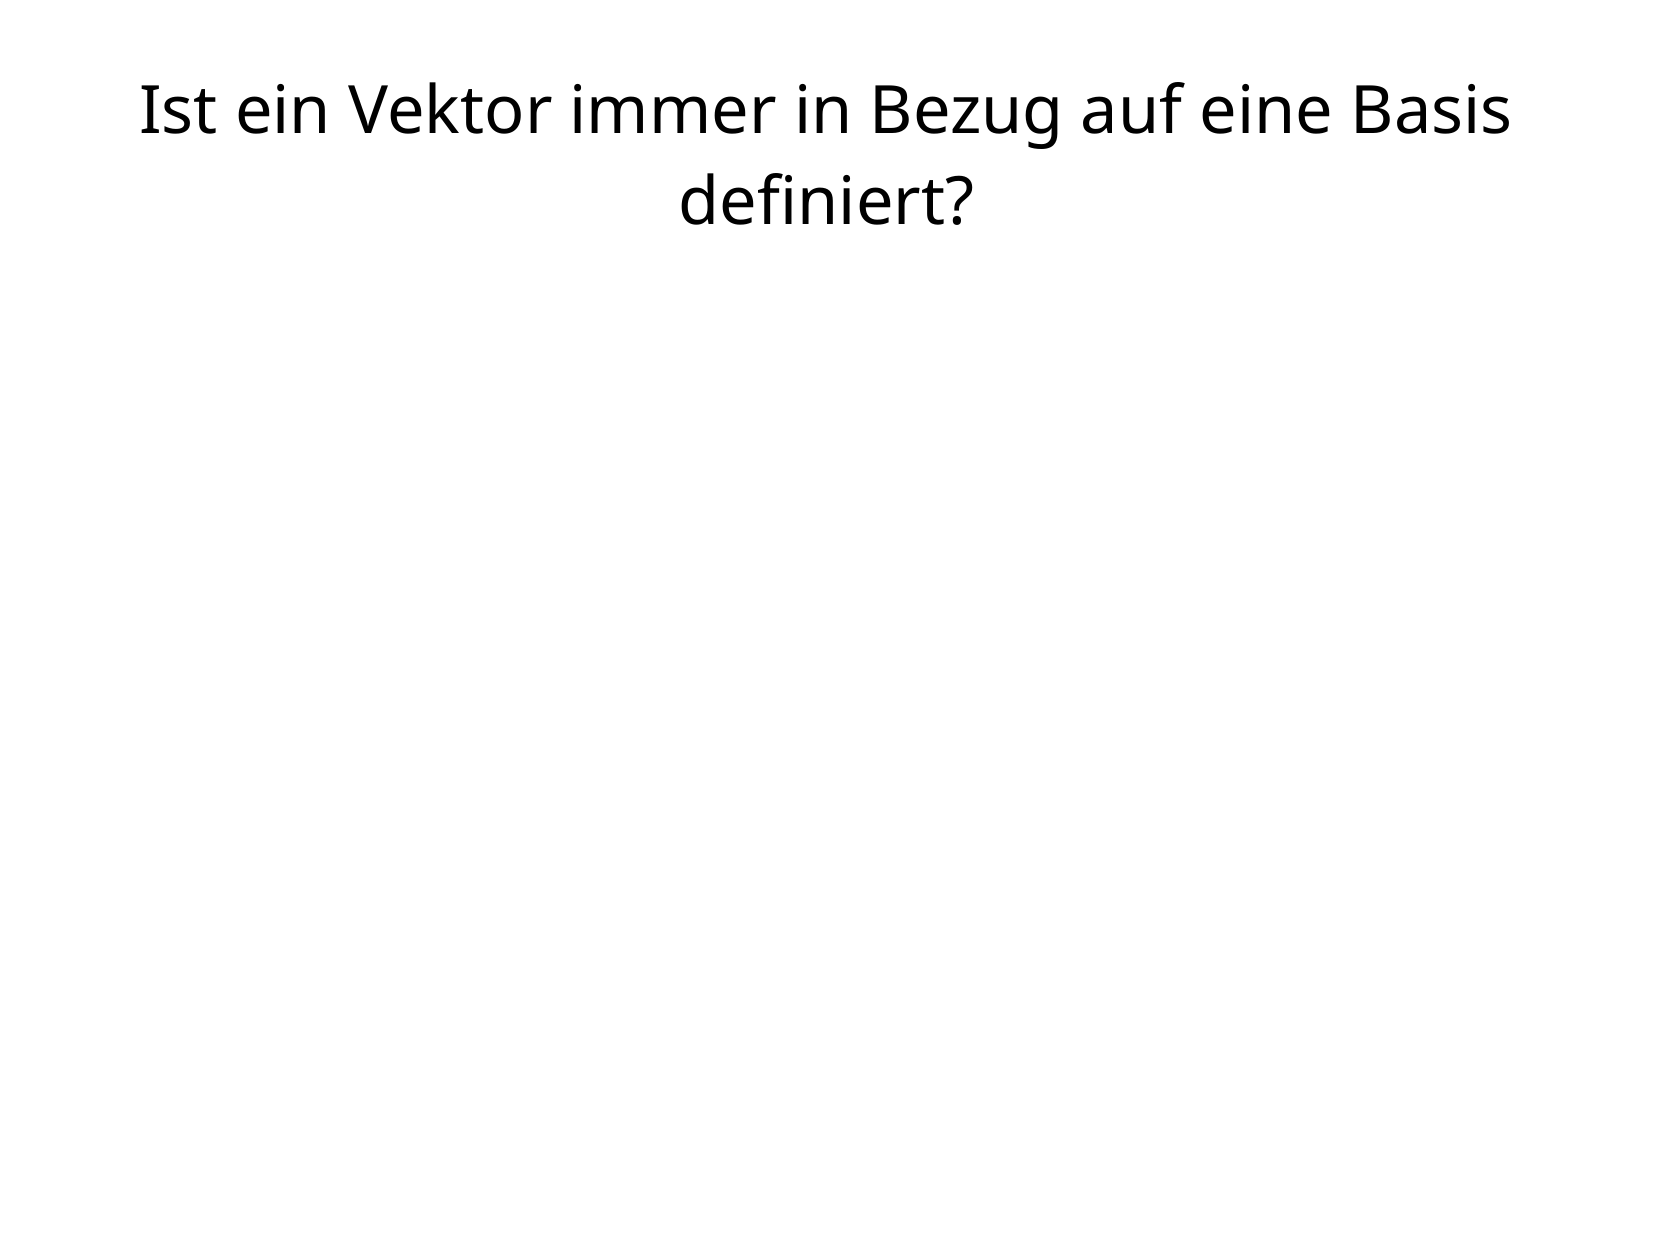

# Ist ein Vektor immer in Bezug auf eine Basis definiert?